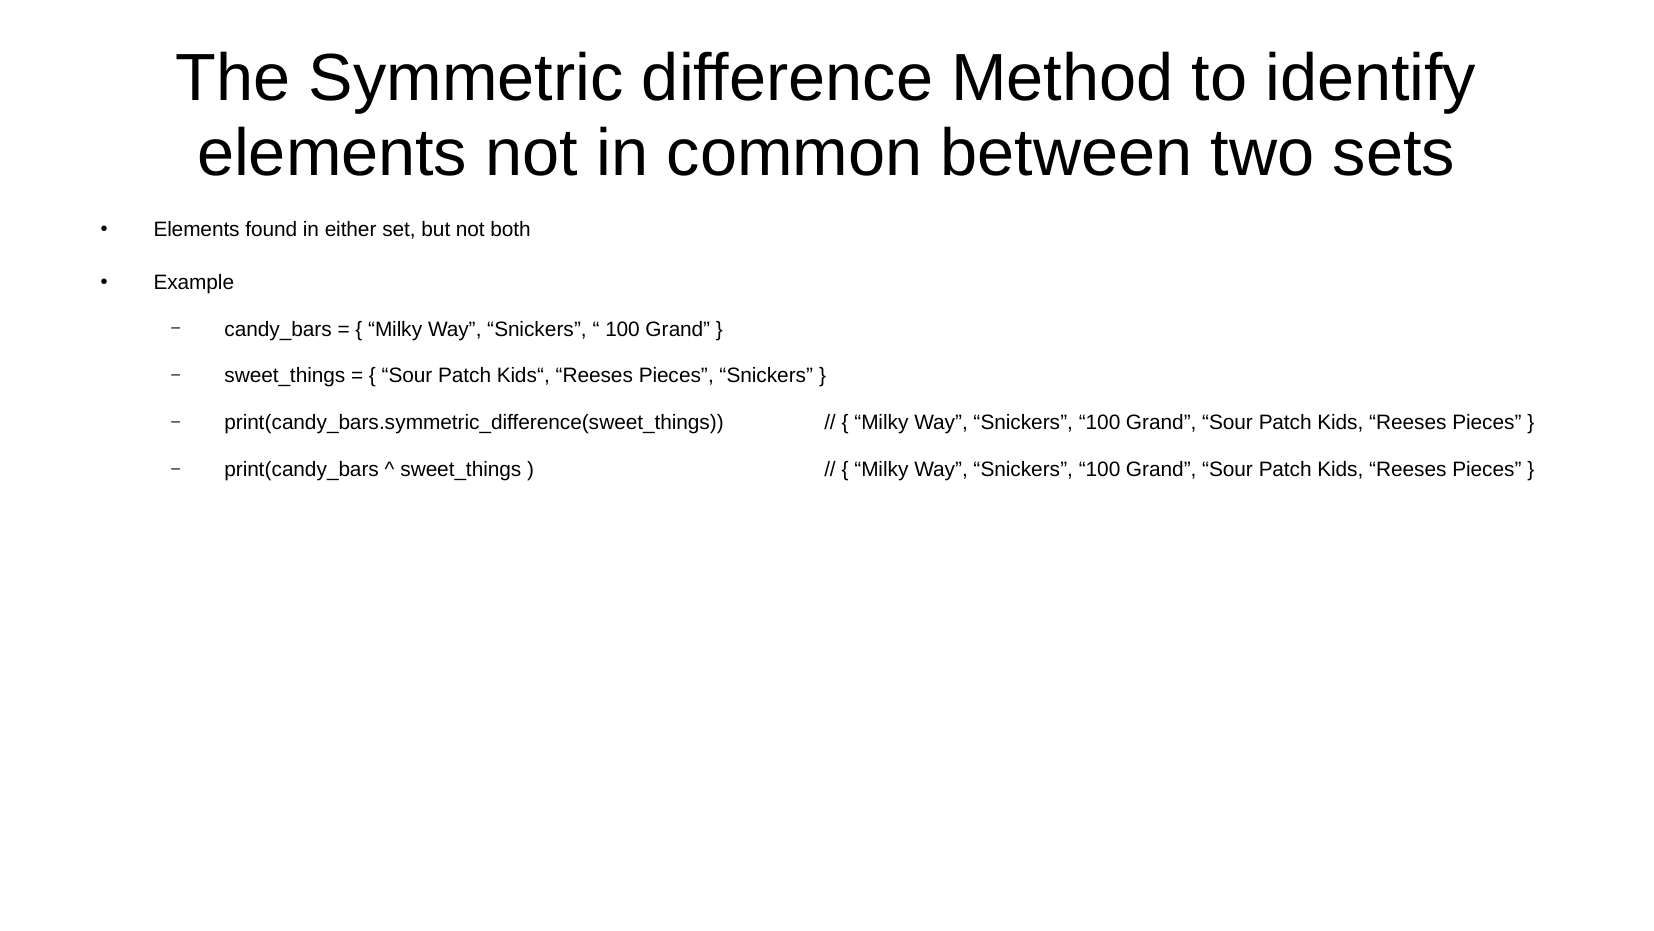

# The Symmetric difference Method to identify elements not in common between two sets
Elements found in either set, but not both
Example
candy_bars = { “Milky Way”, “Snickers”, “ 100 Grand” }
sweet_things = { “Sour Patch Kids“, “Reeses Pieces”, “Snickers” }
print(candy_bars.symmetric_difference(sweet_things))		// { “Milky Way”, “Snickers”, “100 Grand”, “Sour Patch Kids, “Reeses Pieces” }
print(candy_bars ^ sweet_things )				// { “Milky Way”, “Snickers”, “100 Grand”, “Sour Patch Kids, “Reeses Pieces” }